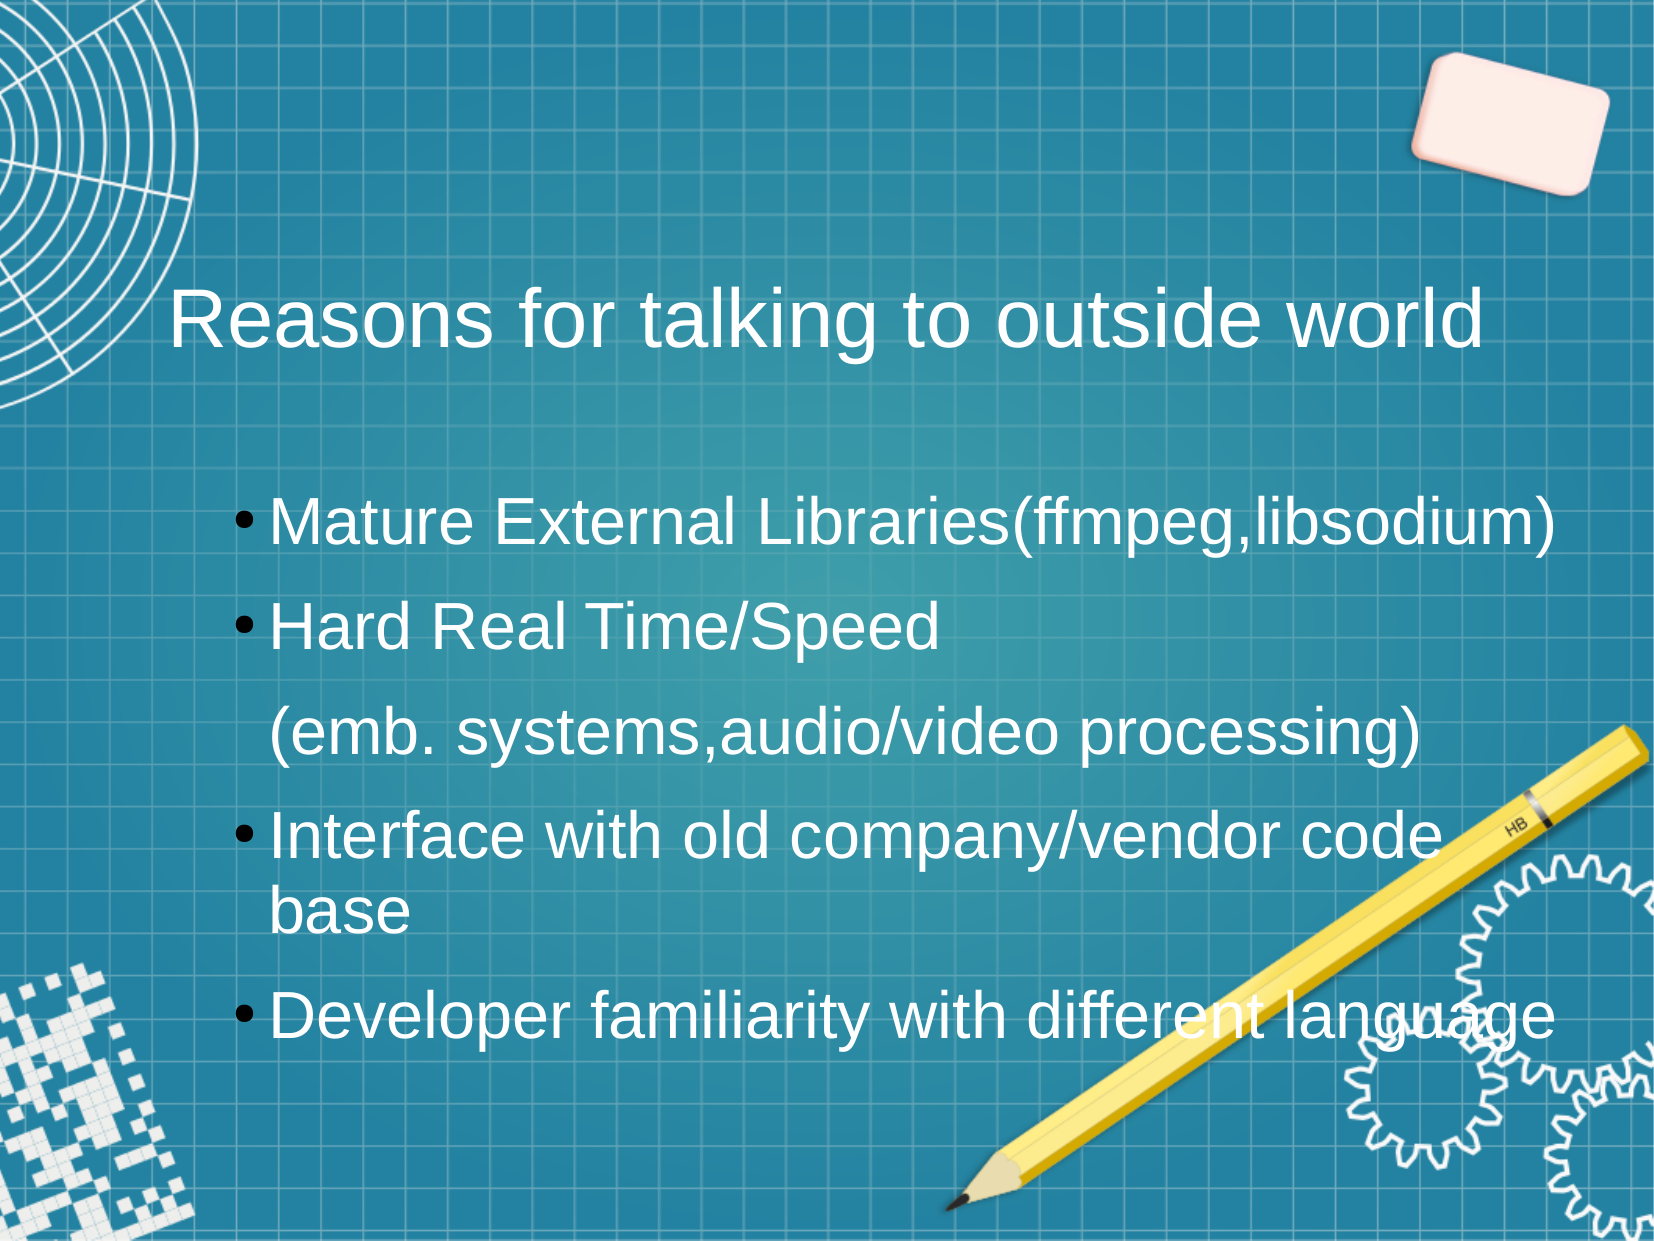

# Reasons for talking to outside world
Mature External Libraries(ffmpeg,libsodium)
Hard Real Time/Speed
(emb. systems,audio/video processing)
Interface with old company/vendor code base
Developer familiarity with different language